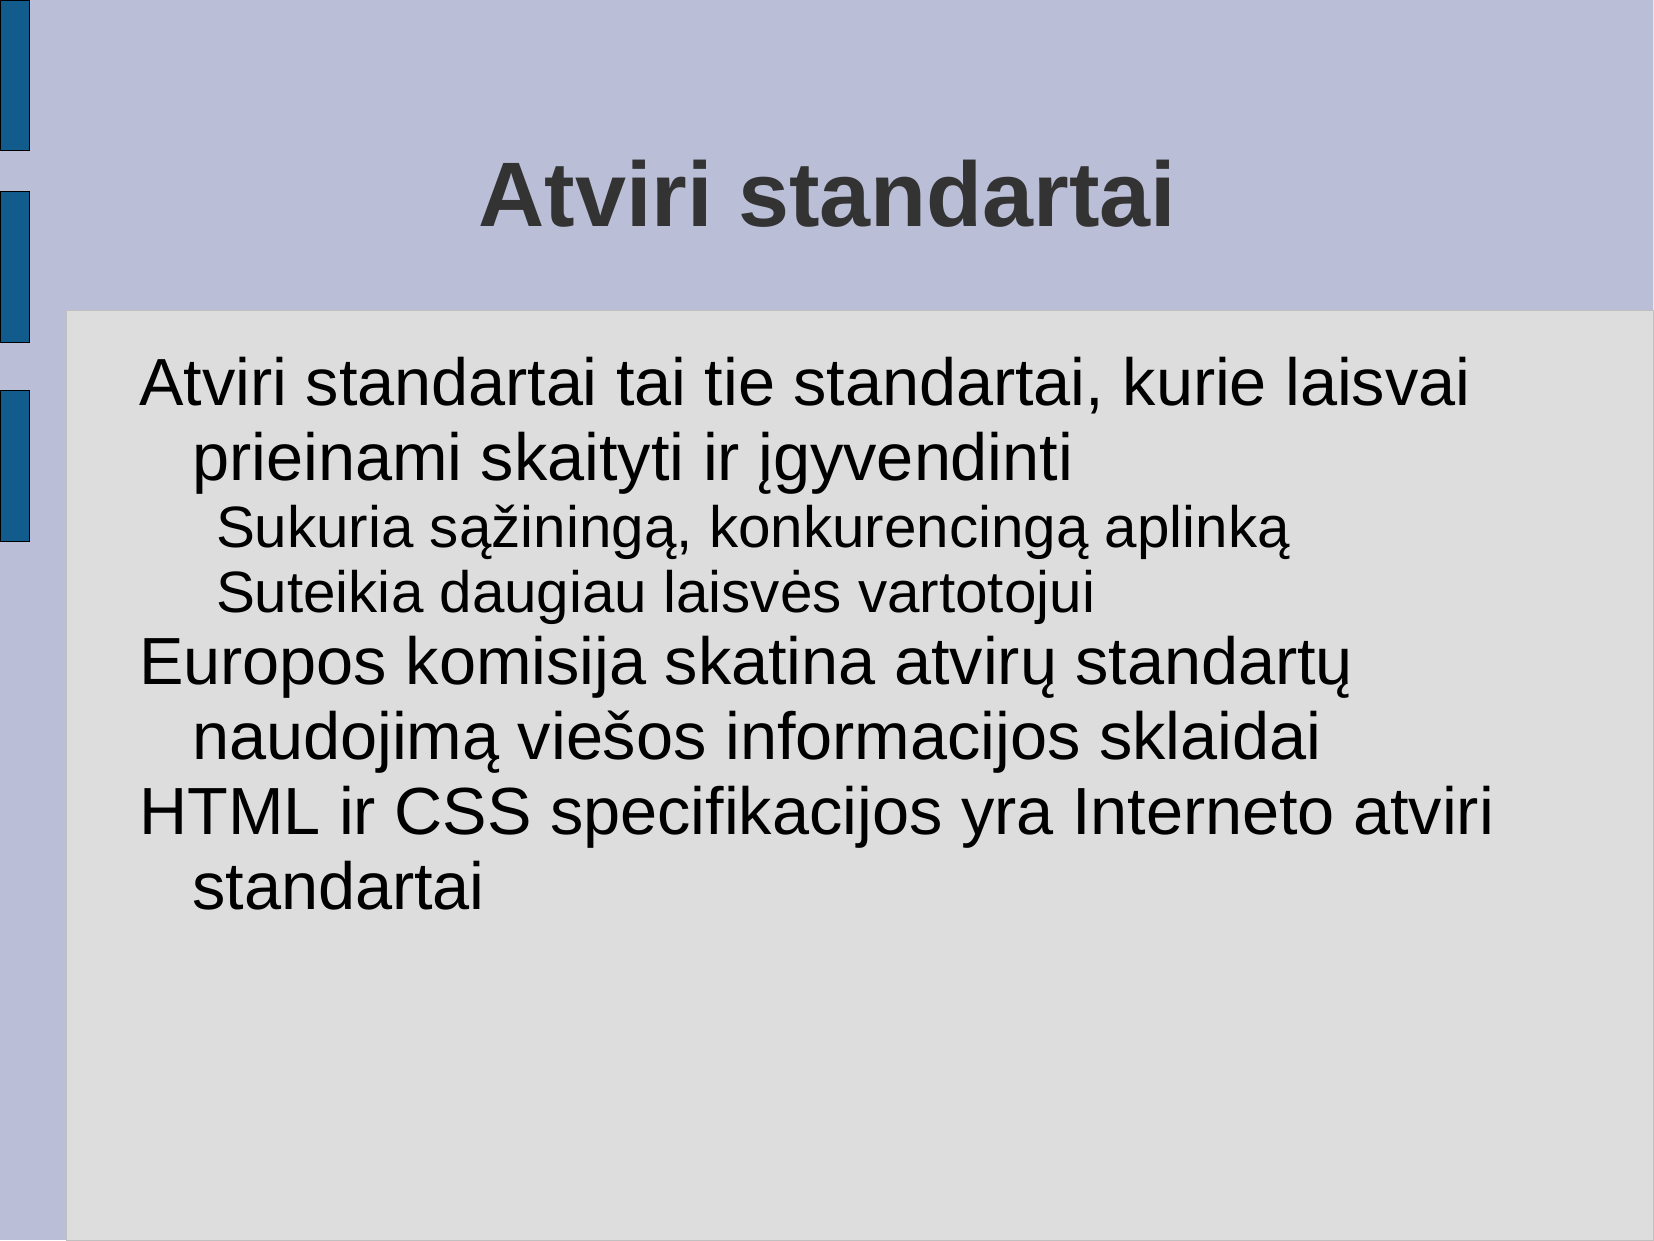

# Atviri standartai
Atviri standartai tai tie standartai, kurie laisvai prieinami skaityti ir įgyvendinti
Sukuria sąžiningą, konkurencingą aplinką
Suteikia daugiau laisvės vartotojui
Europos komisija skatina atvirų standartų naudojimą viešos informacijos sklaidai
HTML ir CSS specifikacijos yra Interneto atviri standartai